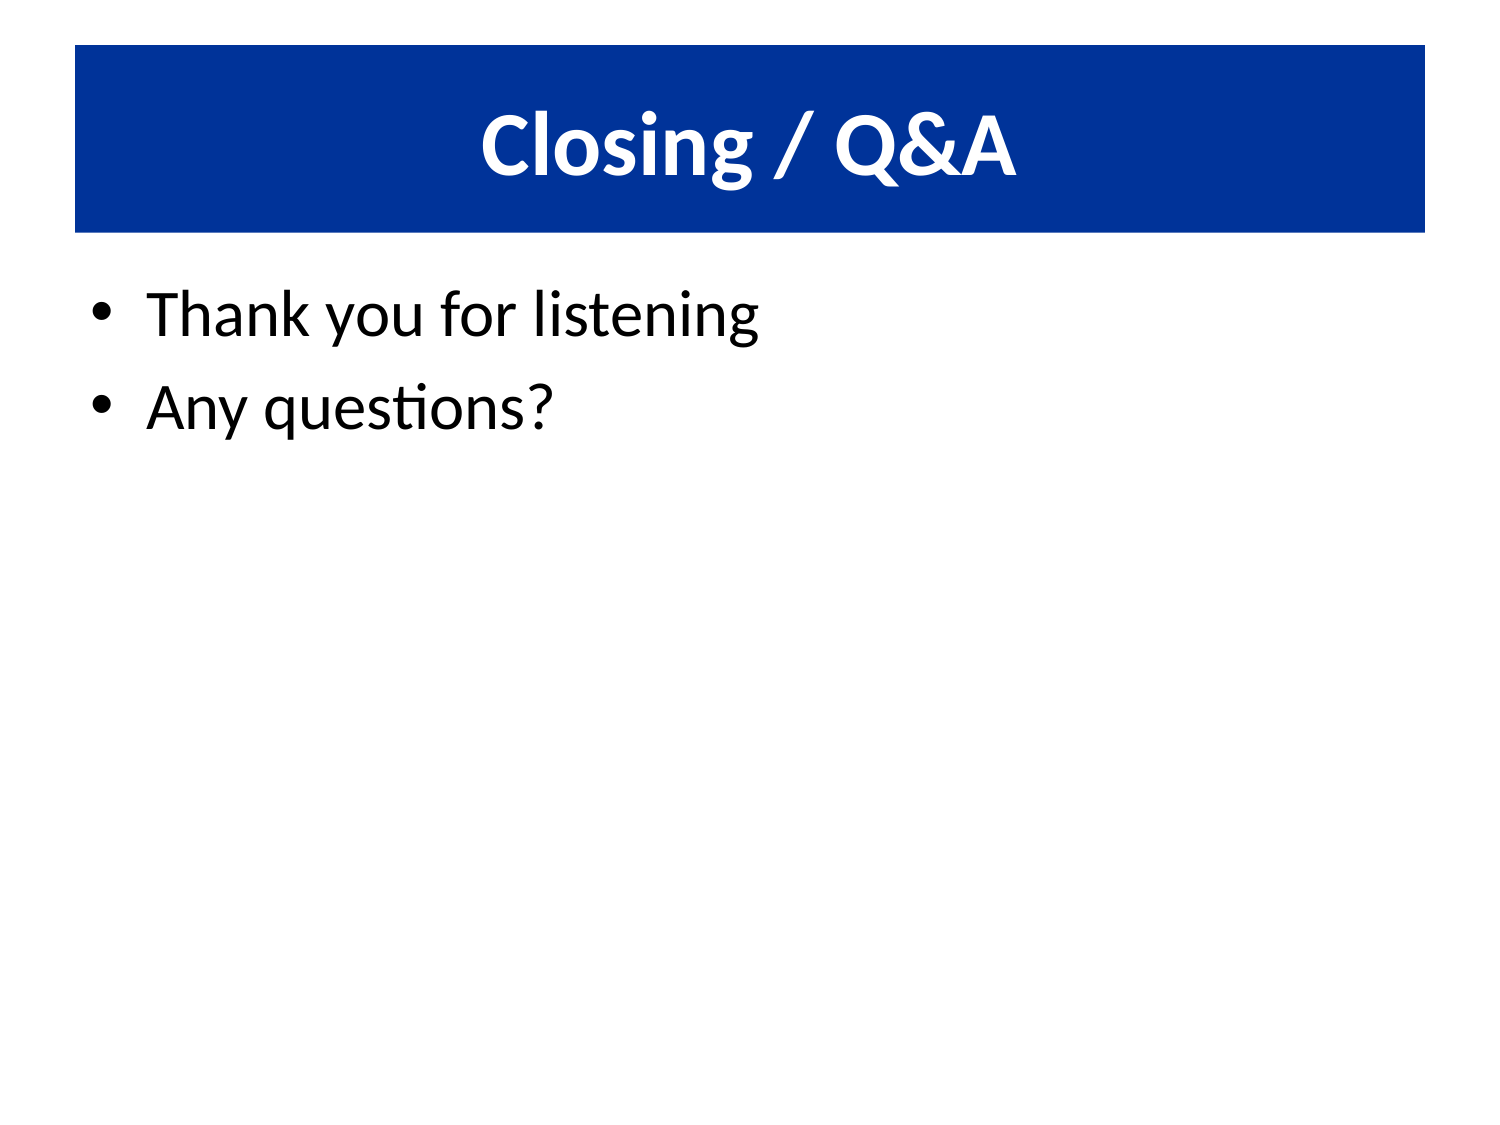

# Closing / Q&A
Thank you for listening
Any questions?